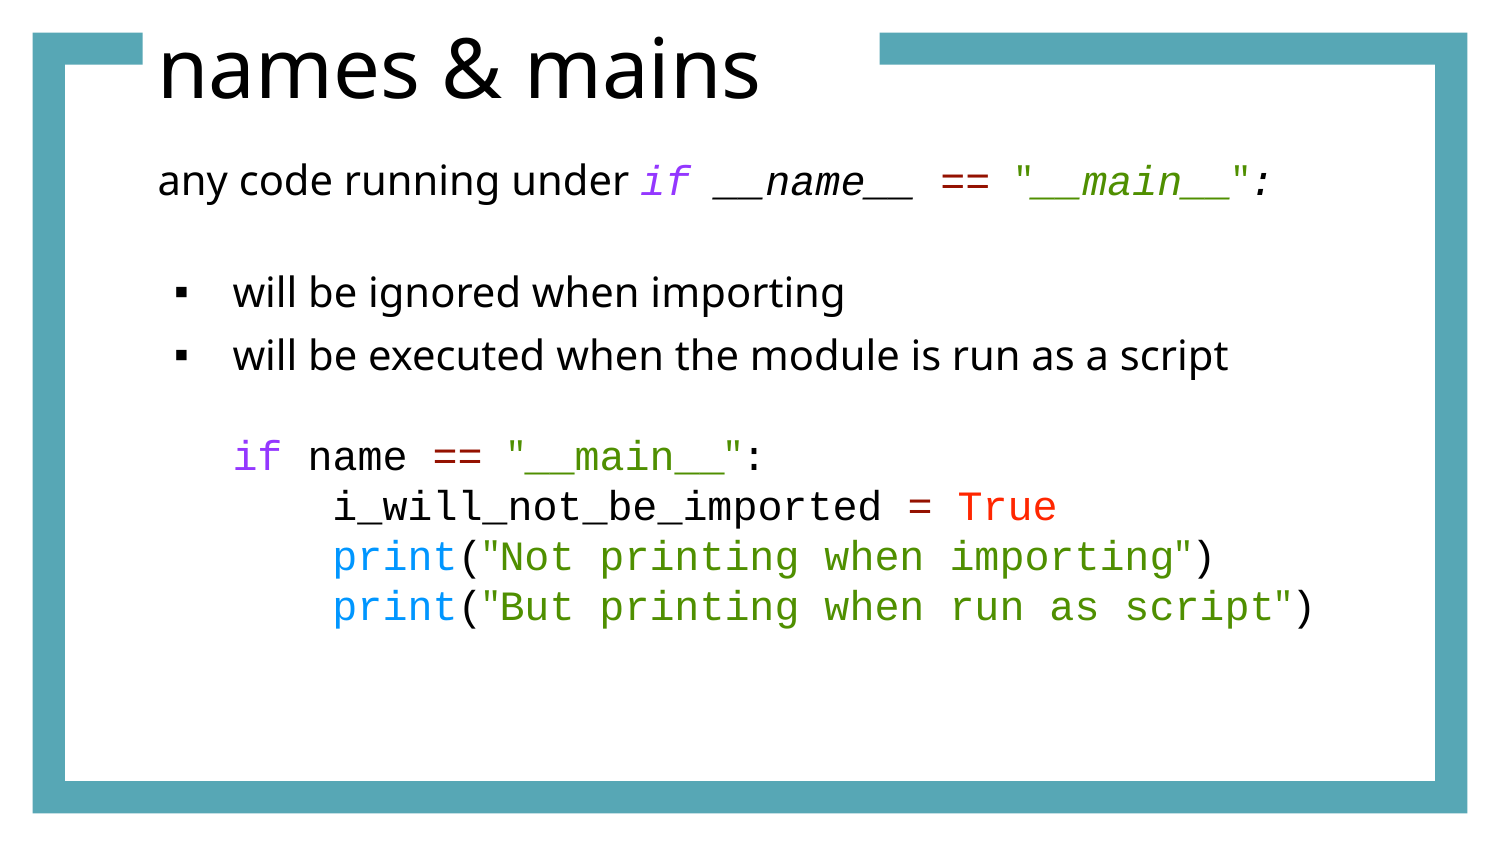

# names & mains
any code running under if __name__ == "__main__":
will be ignored when importing
will be executed when the module is run as a script
if name == "__main__":
 i_will_not_be_imported = True
 print("Not printing when importing")
 print("But printing when run as script")